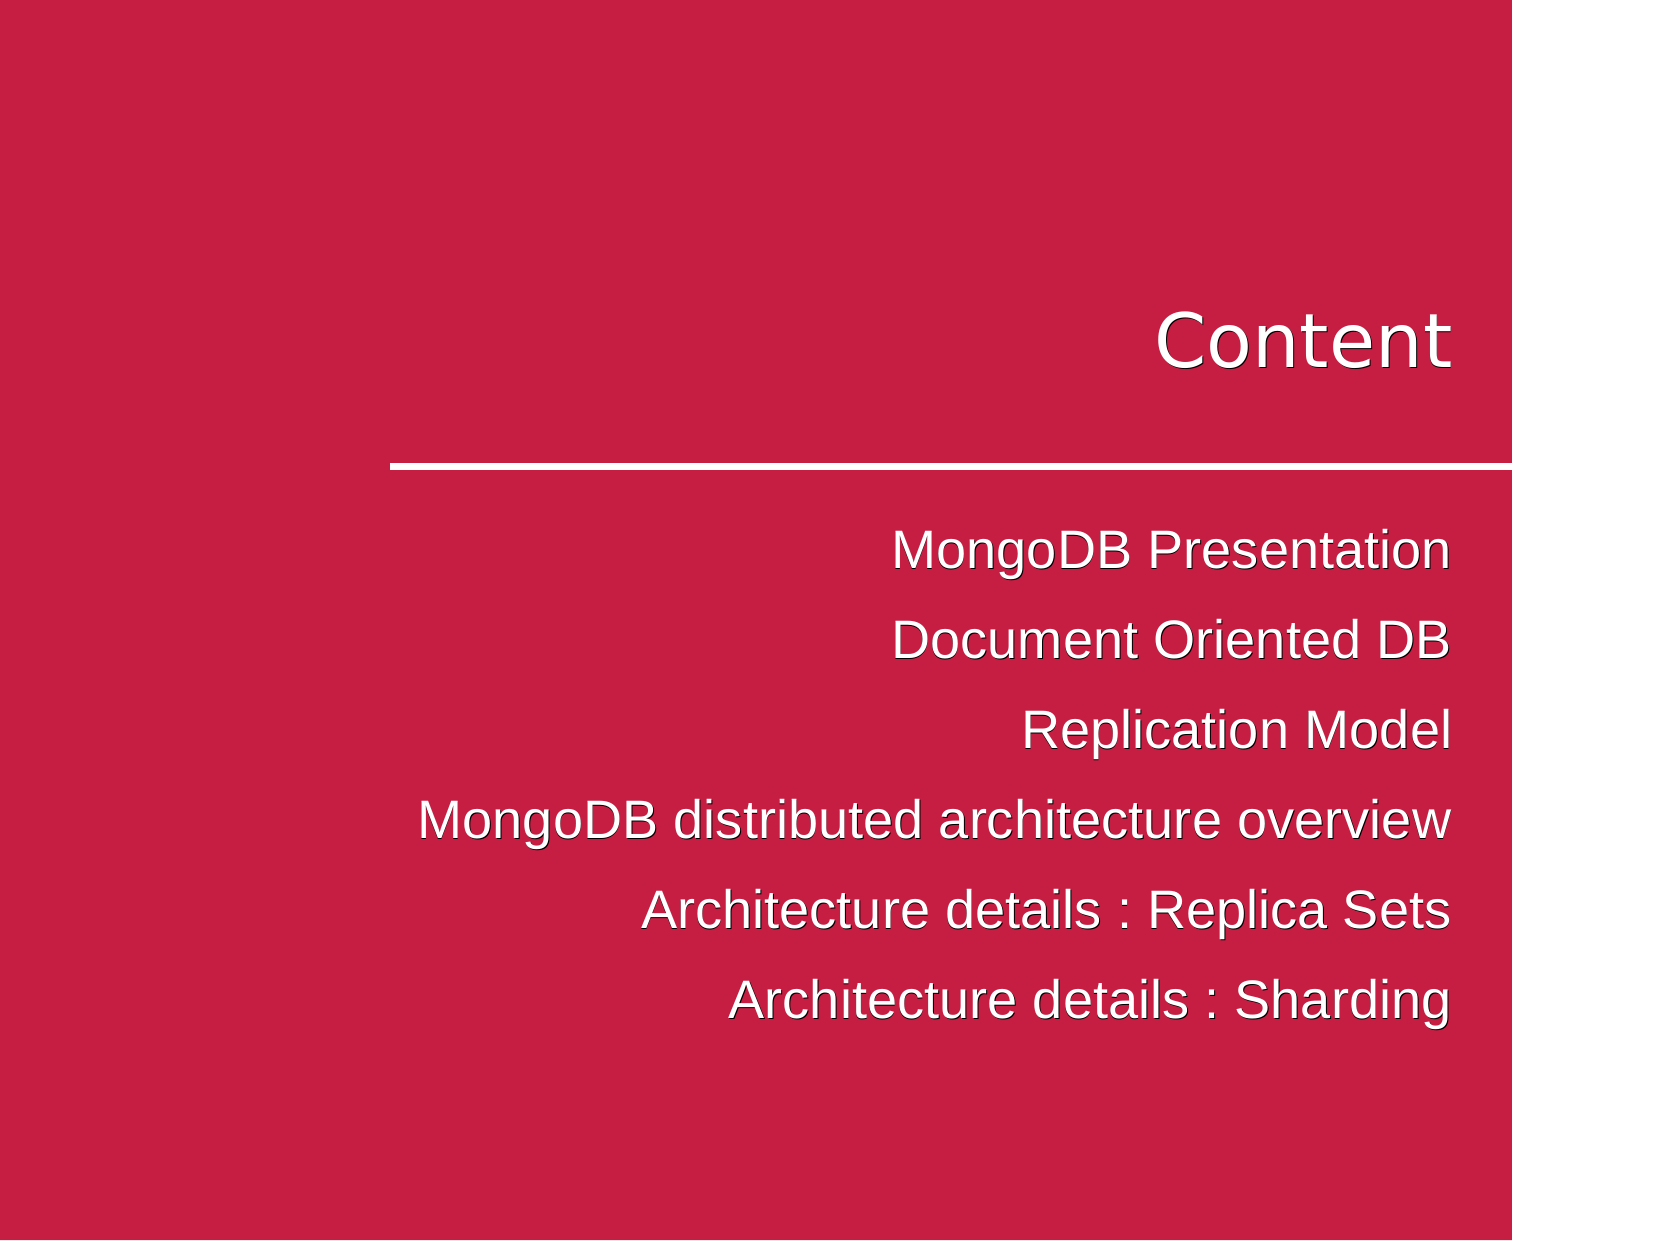

# Content
MongoDB Presentation
Document Oriented DB
Replication Model
MongoDB distributed architecture overview
Architecture details : Replica Sets
Architecture details : Sharding